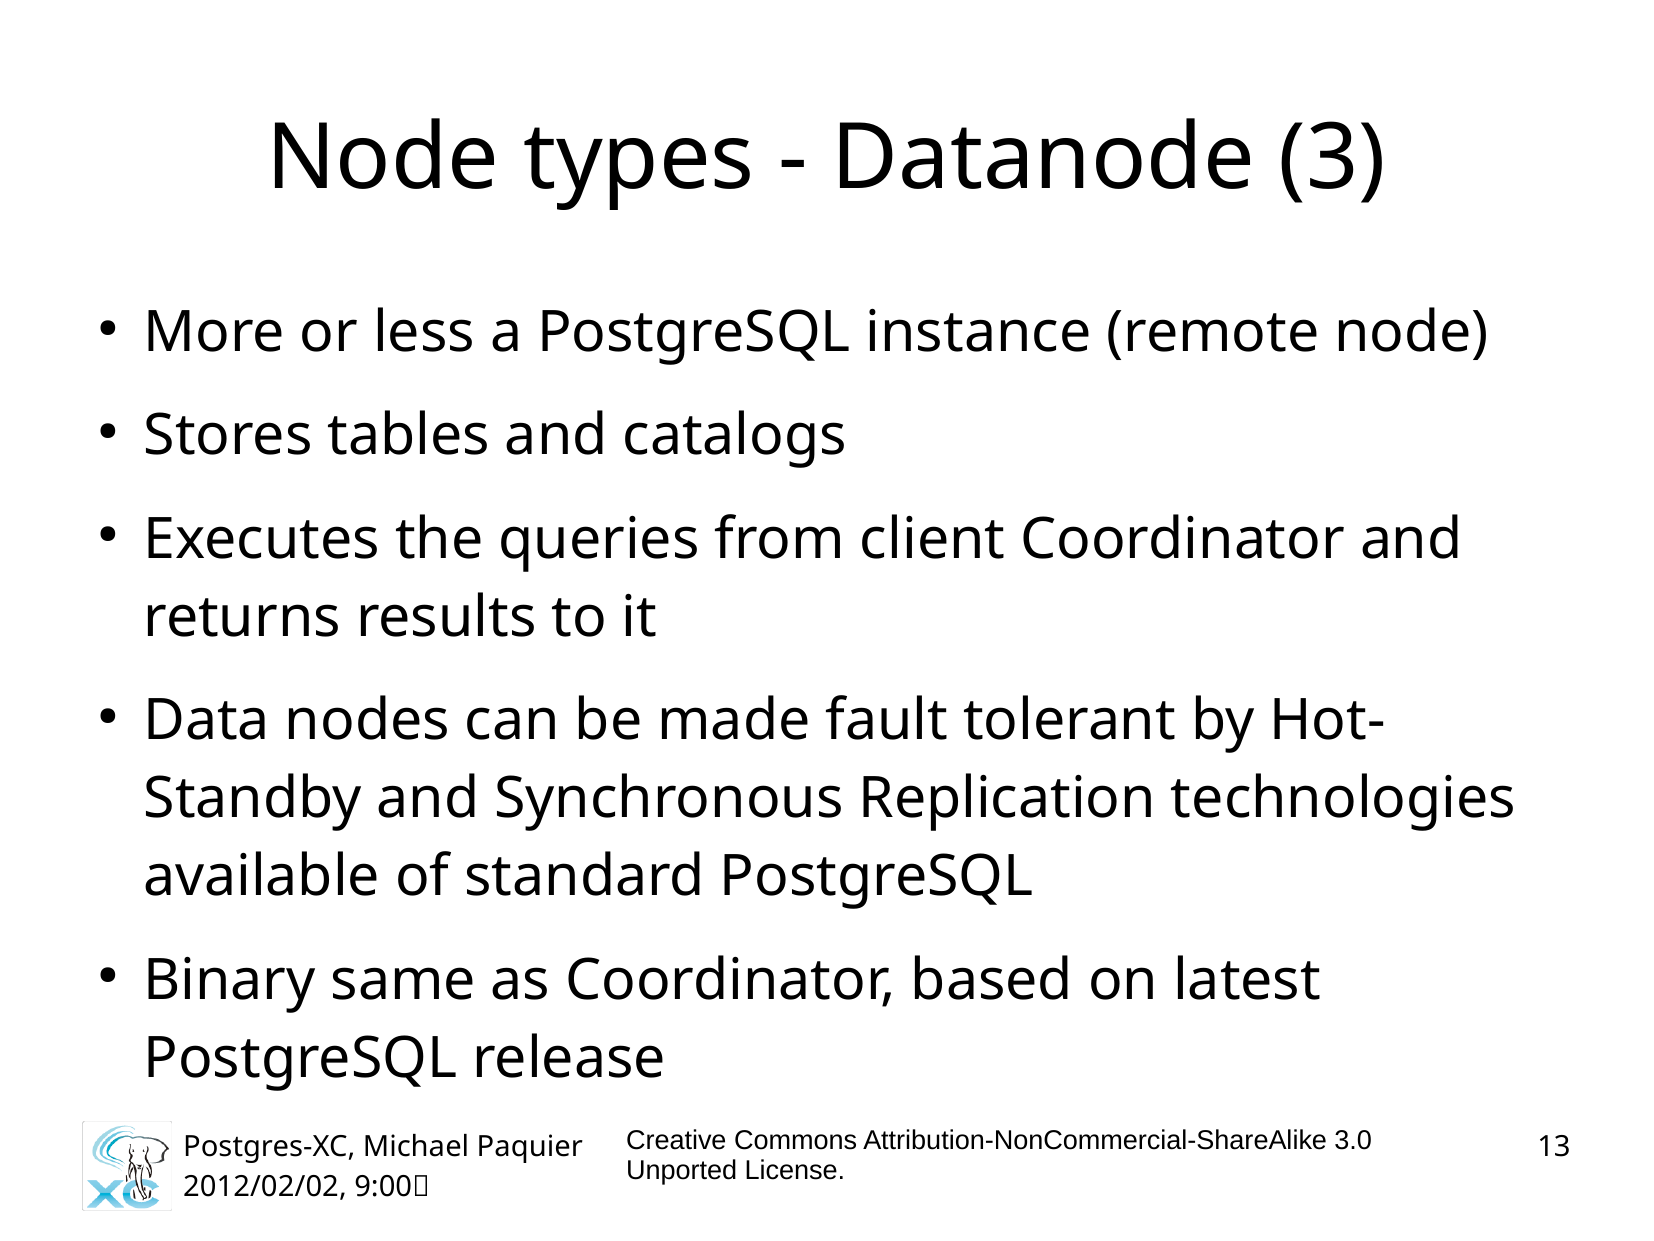

# Node types - Datanode (3)
More or less a PostgreSQL instance (remote node)
Stores tables and catalogs
Executes the queries from client Coordinator and returns results to it
Data nodes can be made fault tolerant by Hot-Standby and Synchronous Replication technologies available of standard PostgreSQL
Binary same as Coordinator, based on latest PostgreSQL release
13